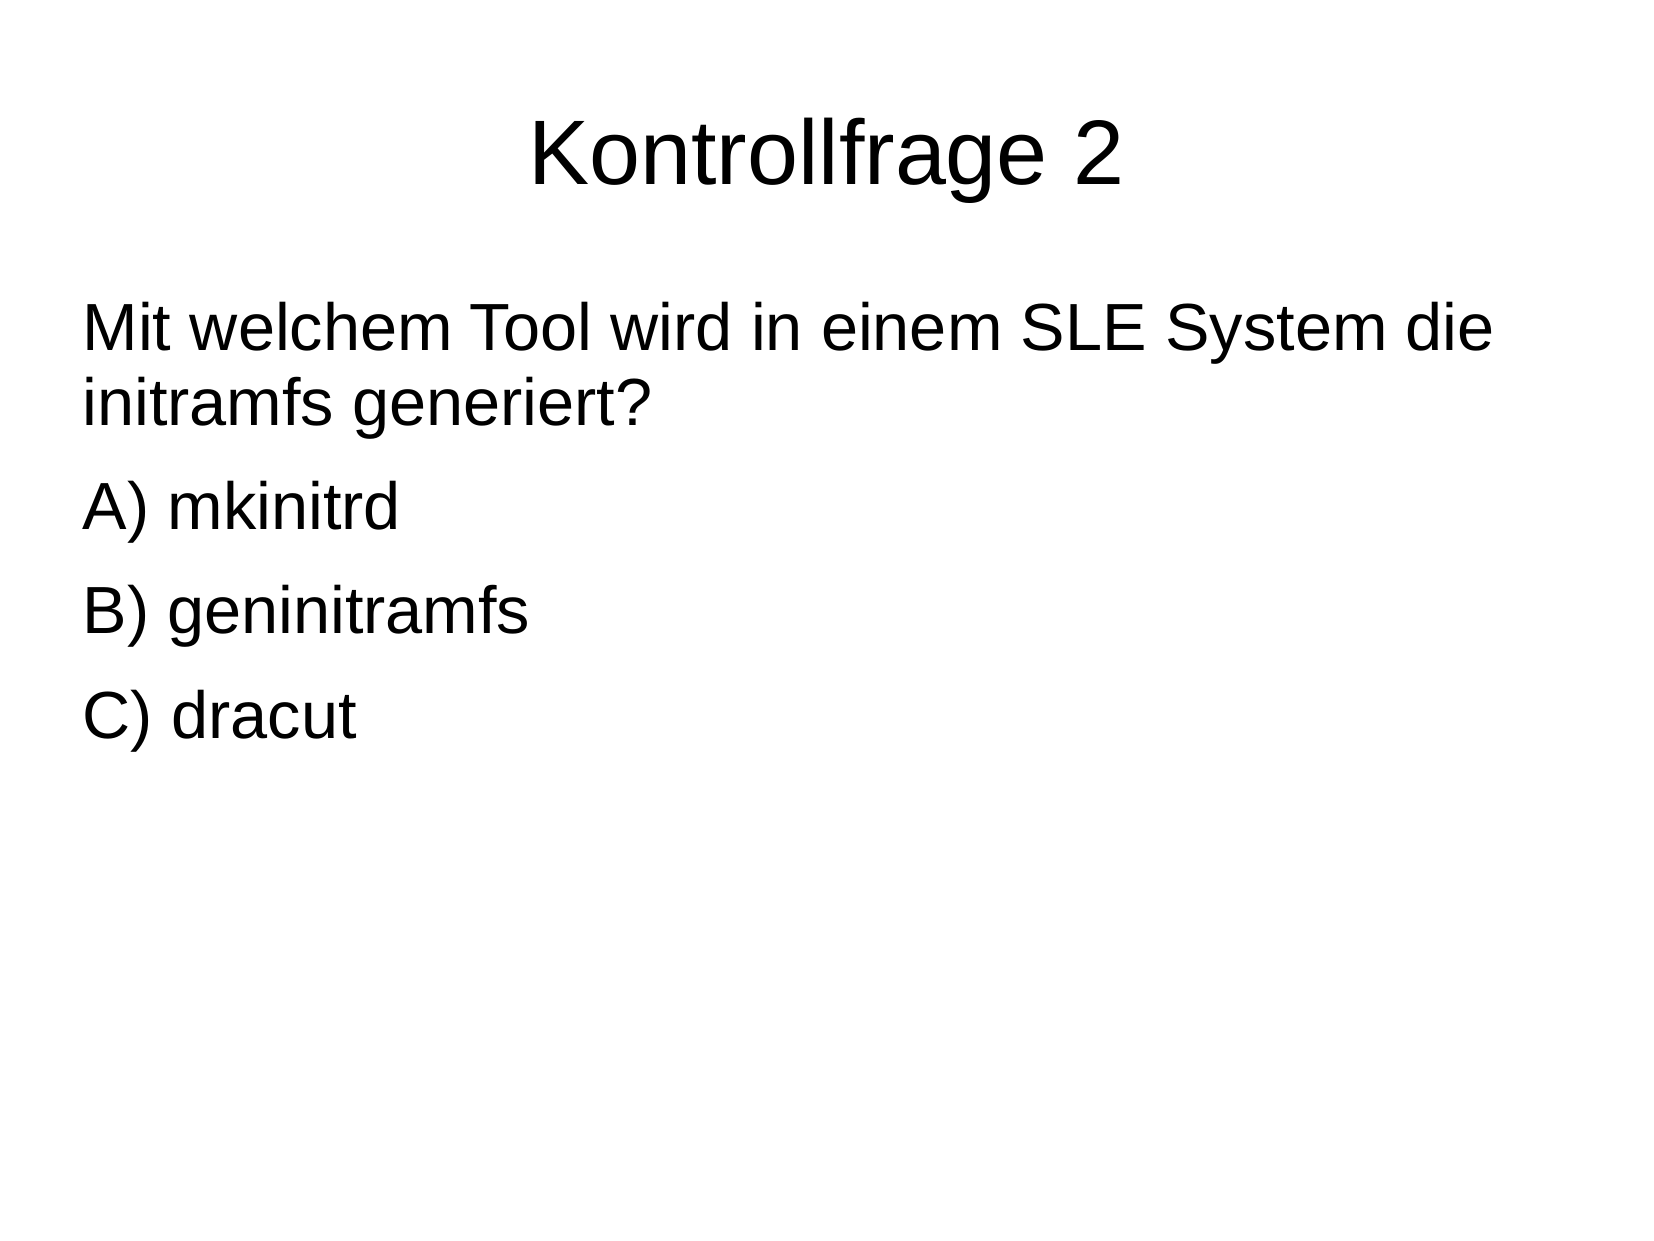

# Kontrollfrage 2
Mit welchem Tool wird in einem SLE System die initramfs generiert?
A) mkinitrd
B) geninitramfs
C) dracut